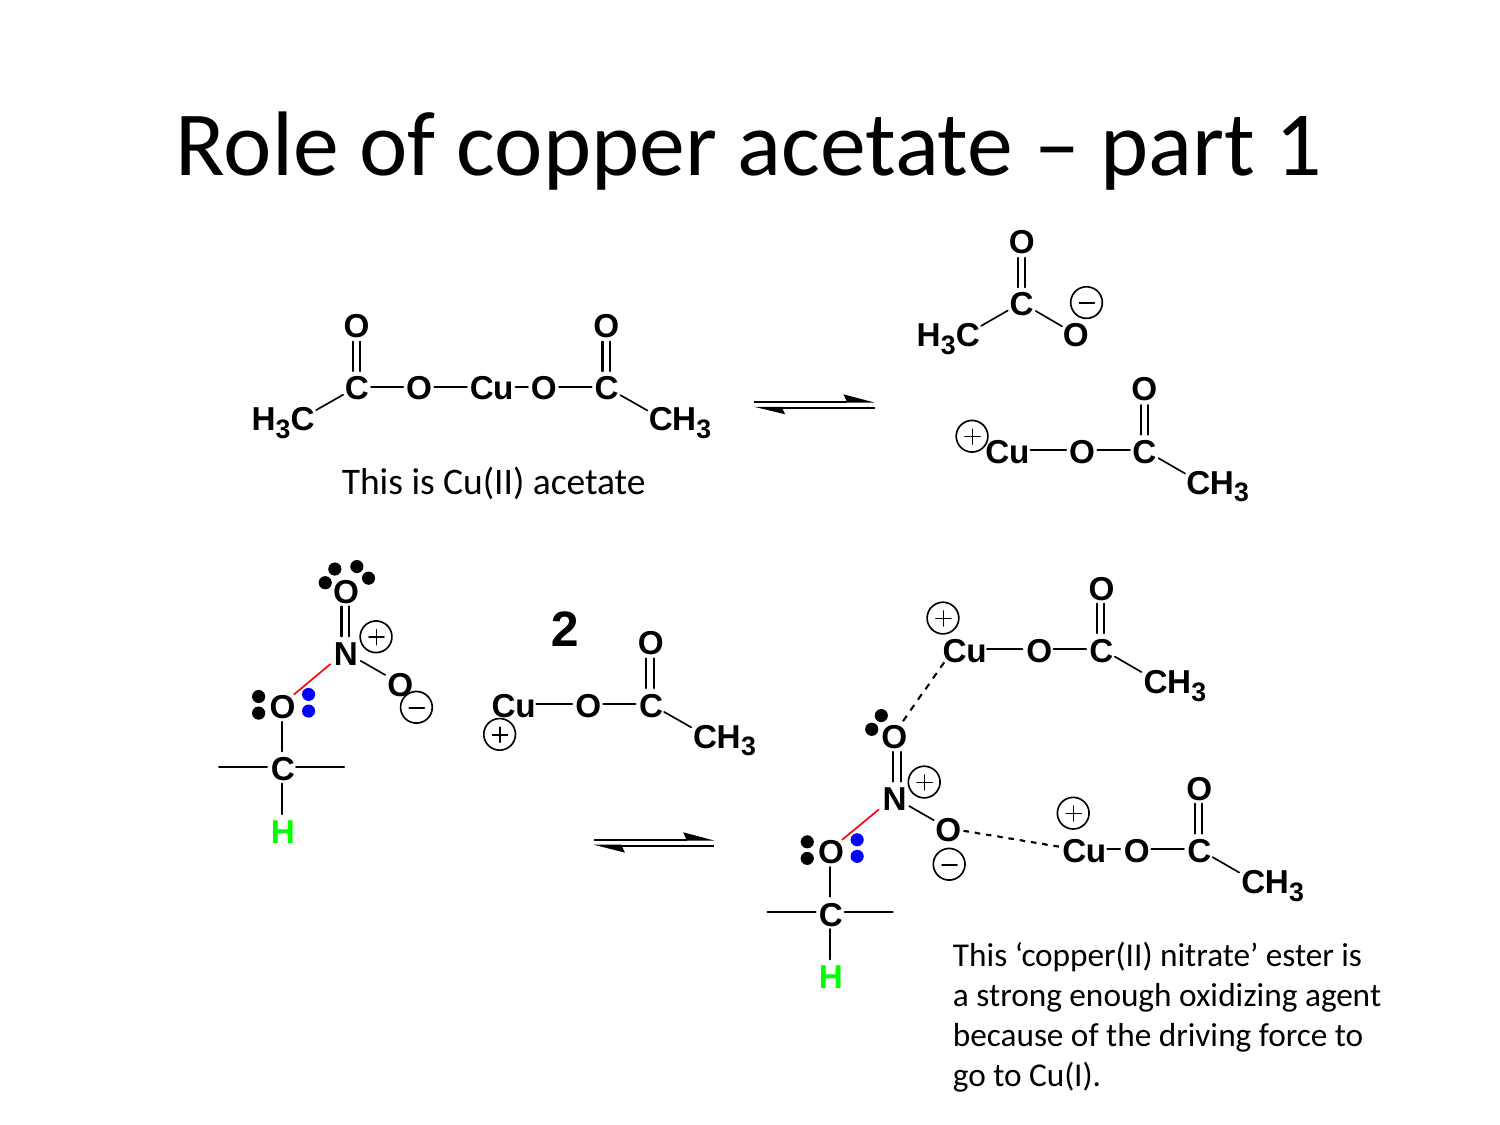

# Role of copper acetate – part 1
This is Cu(II) acetate
This ‘copper(II) nitrate’ ester is a strong enough oxidizing agent because of the driving force to go to Cu(I).